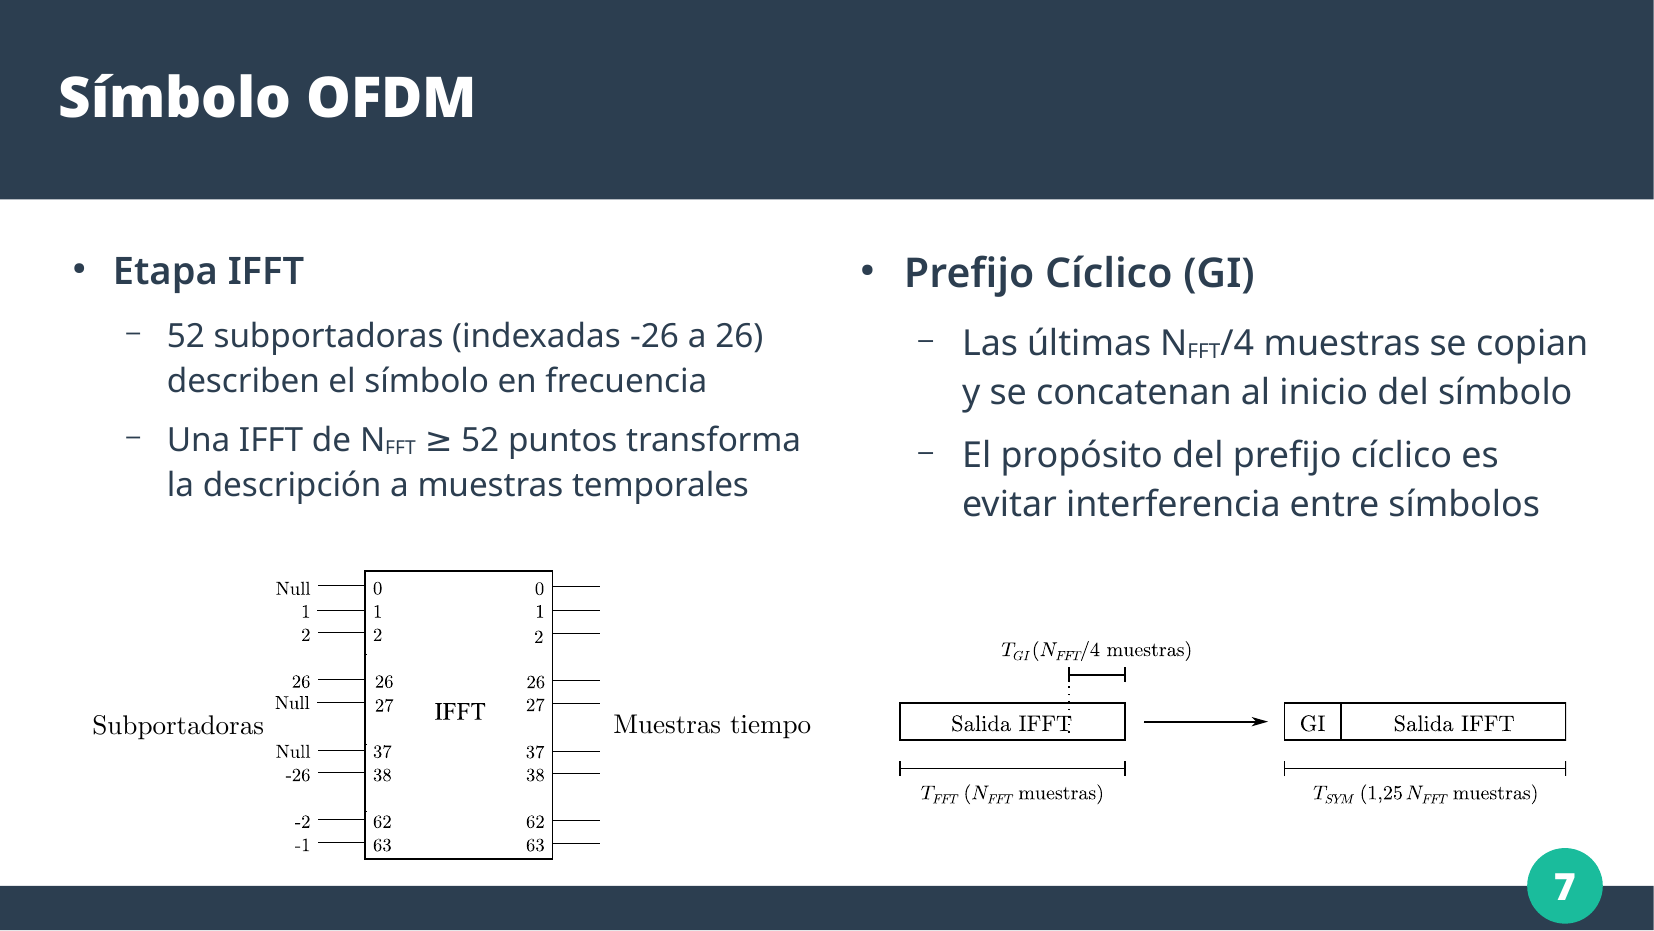

# Símbolo OFDM
Etapa IFFT
52 subportadoras (indexadas -26 a 26) describen el símbolo en frecuencia
Una IFFT de NFFT ≥ 52 puntos transforma la descripción a muestras temporales
Prefijo Cíclico (GI)
Las últimas NFFT/4 muestras se copian y se concatenan al inicio del símbolo
El propósito del prefijo cíclico es evitar interferencia entre símbolos